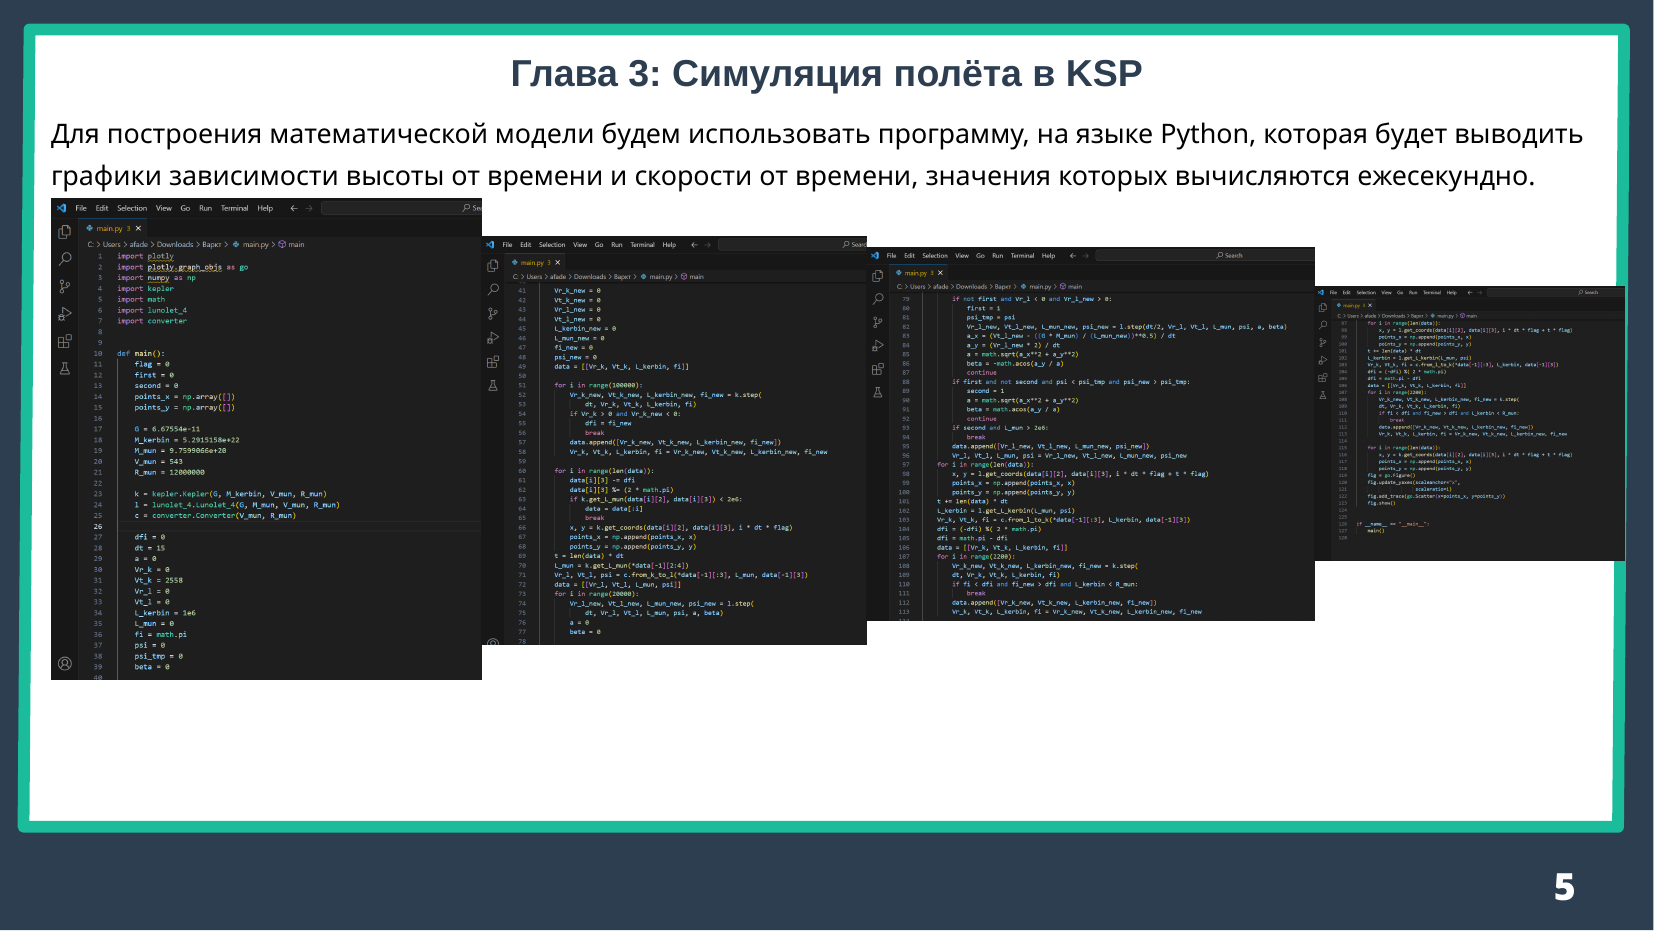

# Глава 3: Симуляция полёта в KSP
Для построения математической модели будем использовать программу, на языке Python, которая будет выводить графики зависимости высоты от времени и скорости от времени, значения которых вычисляются ежесекундно.
5